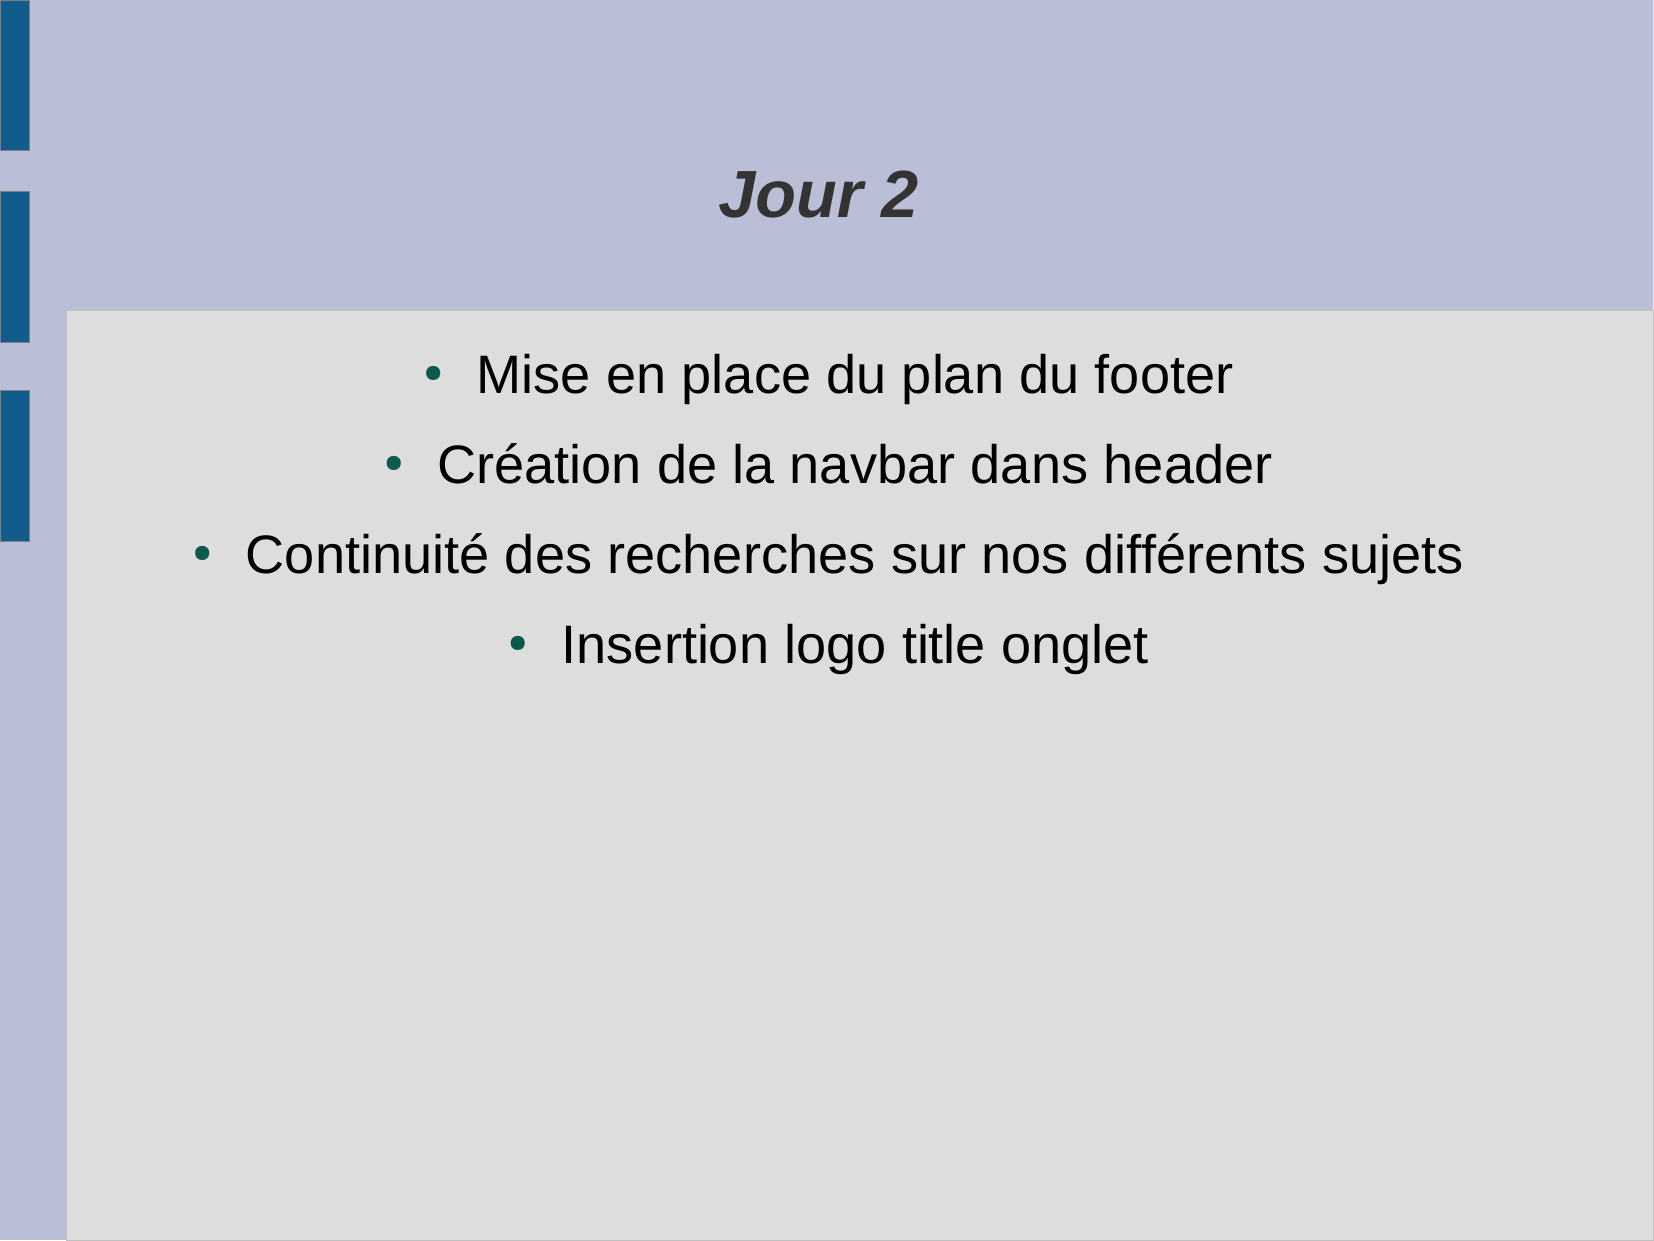

# Jour 2
Mise en place du plan du footer
Création de la navbar dans header
Continuité des recherches sur nos différents sujets
Insertion logo title onglet